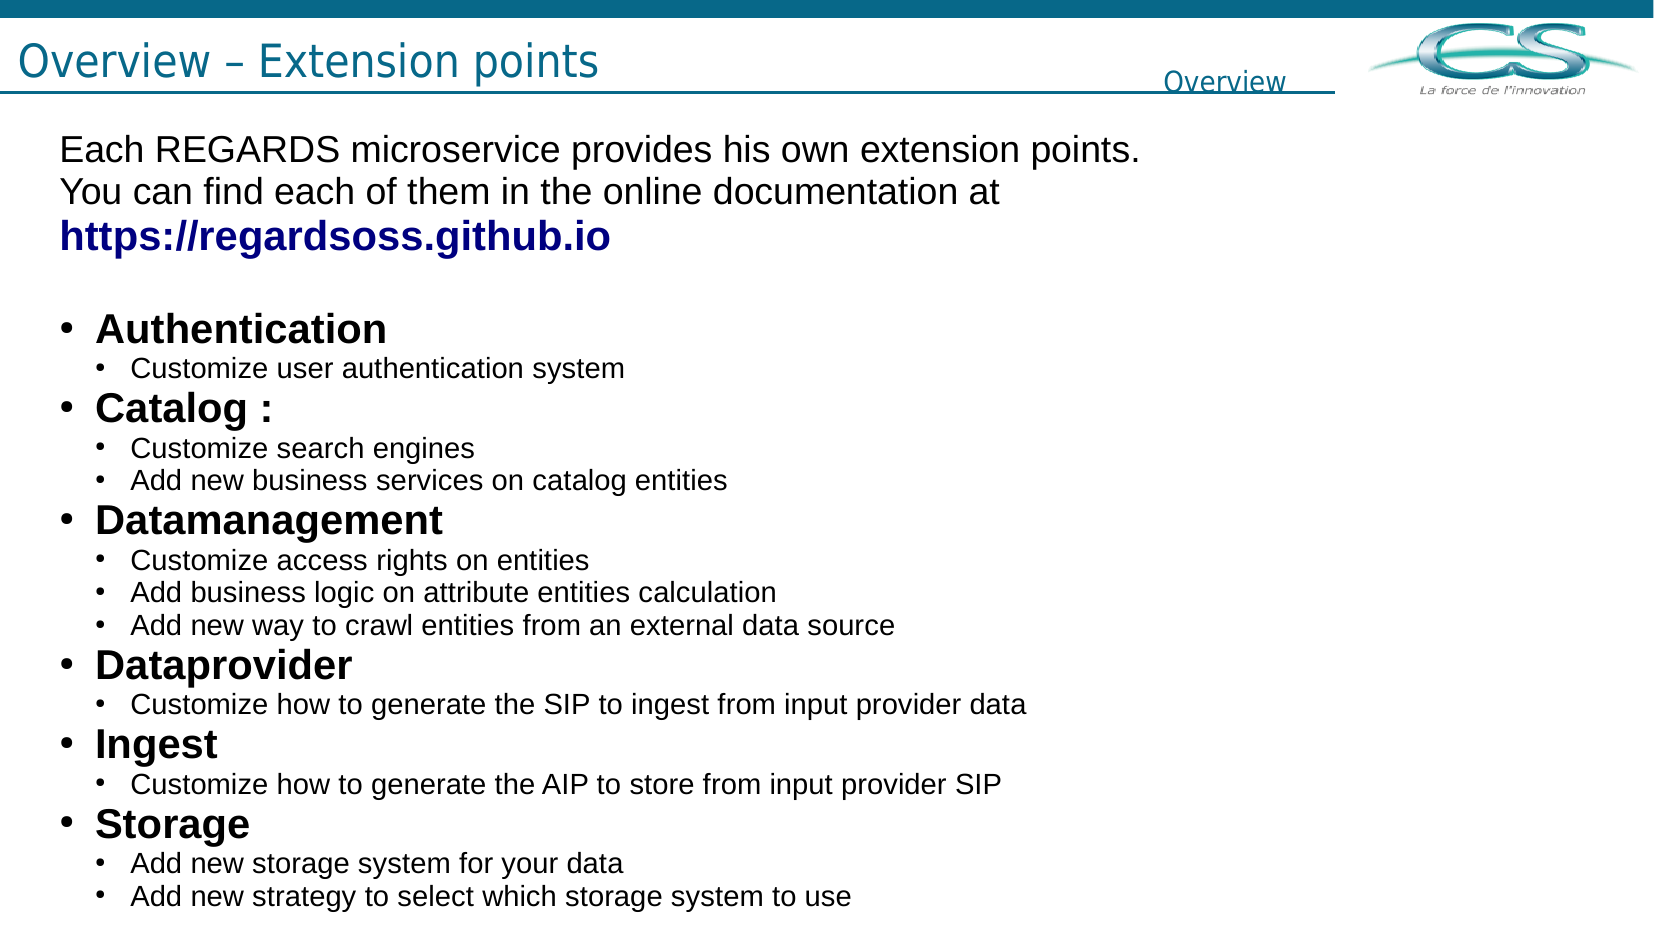

Overview – Extension points
Overview
Each REGARDS microservice provides his own extension points.
You can find each of them in the online documentation at
https://regardsoss.github.io
Authentication
Customize user authentication system
Catalog :
Customize search engines
Add new business services on catalog entities
Datamanagement
Customize access rights on entities
Add business logic on attribute entities calculation
Add new way to crawl entities from an external data source
Dataprovider
Customize how to generate the SIP to ingest from input provider data
Ingest
Customize how to generate the AIP to store from input provider SIP
Storage
Add new storage system for your data
Add new strategy to select which storage system to use
#